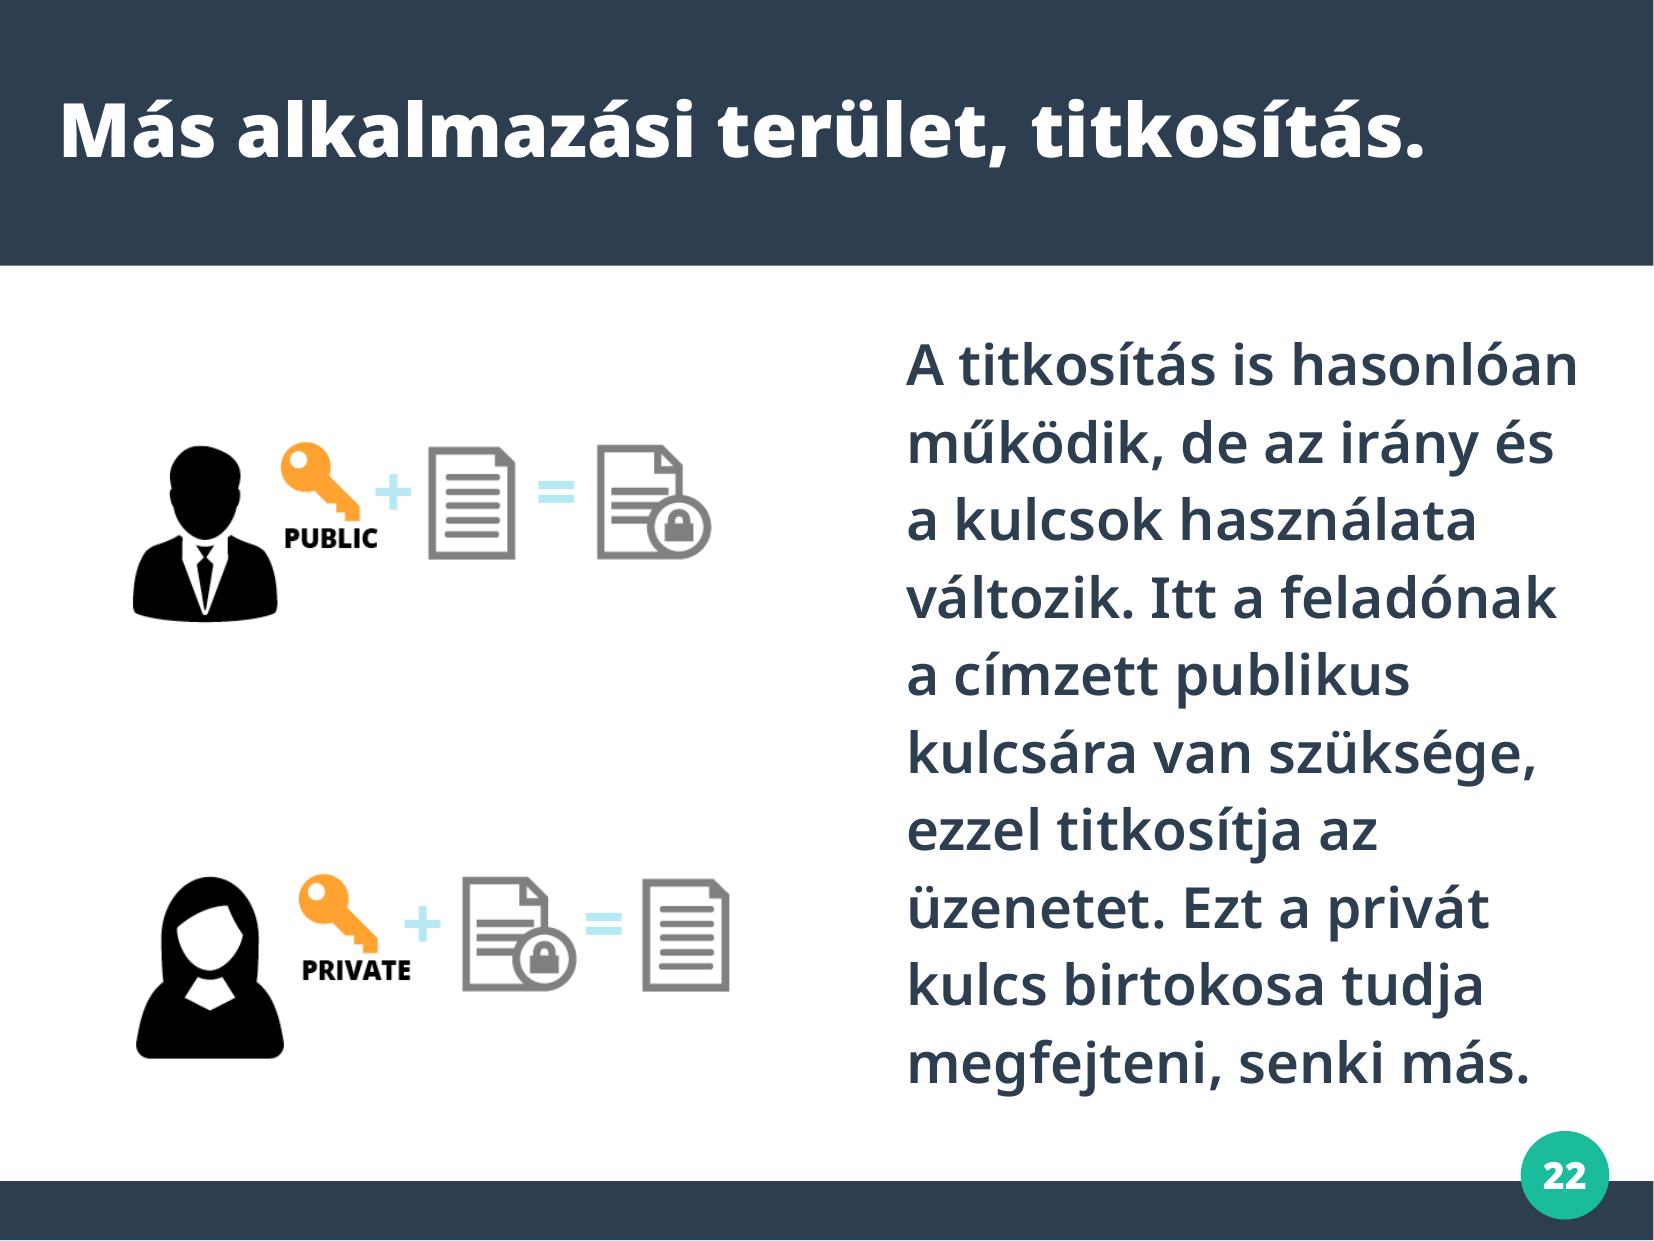

# Más alkalmazási terület, titkosítás.
A titkosítás is hasonlóan működik, de az irány és a kulcsok használata változik. Itt a feladónak a címzett publikus kulcsára van szüksége, ezzel titkosítja az üzenetet. Ezt a privát kulcs birtokosa tudja megfejteni, senki más.
22